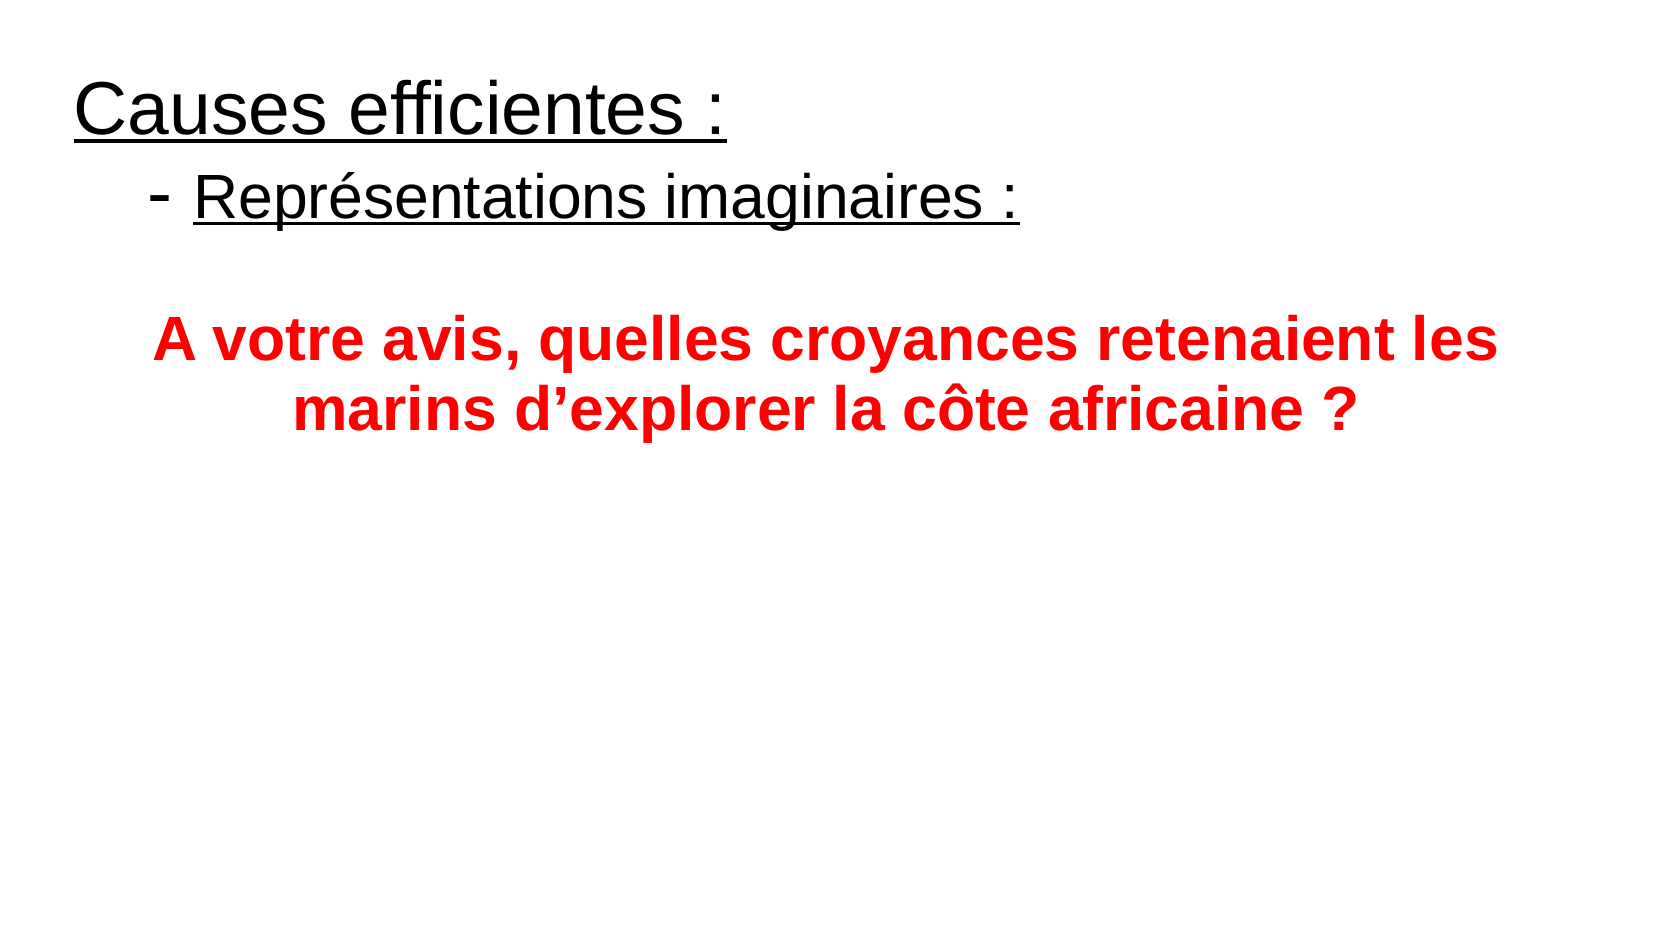

Causes efficientes :
	- Représentations imaginaires :
A votre avis, quelles croyances retenaient les marins d’explorer la côte africaine ?